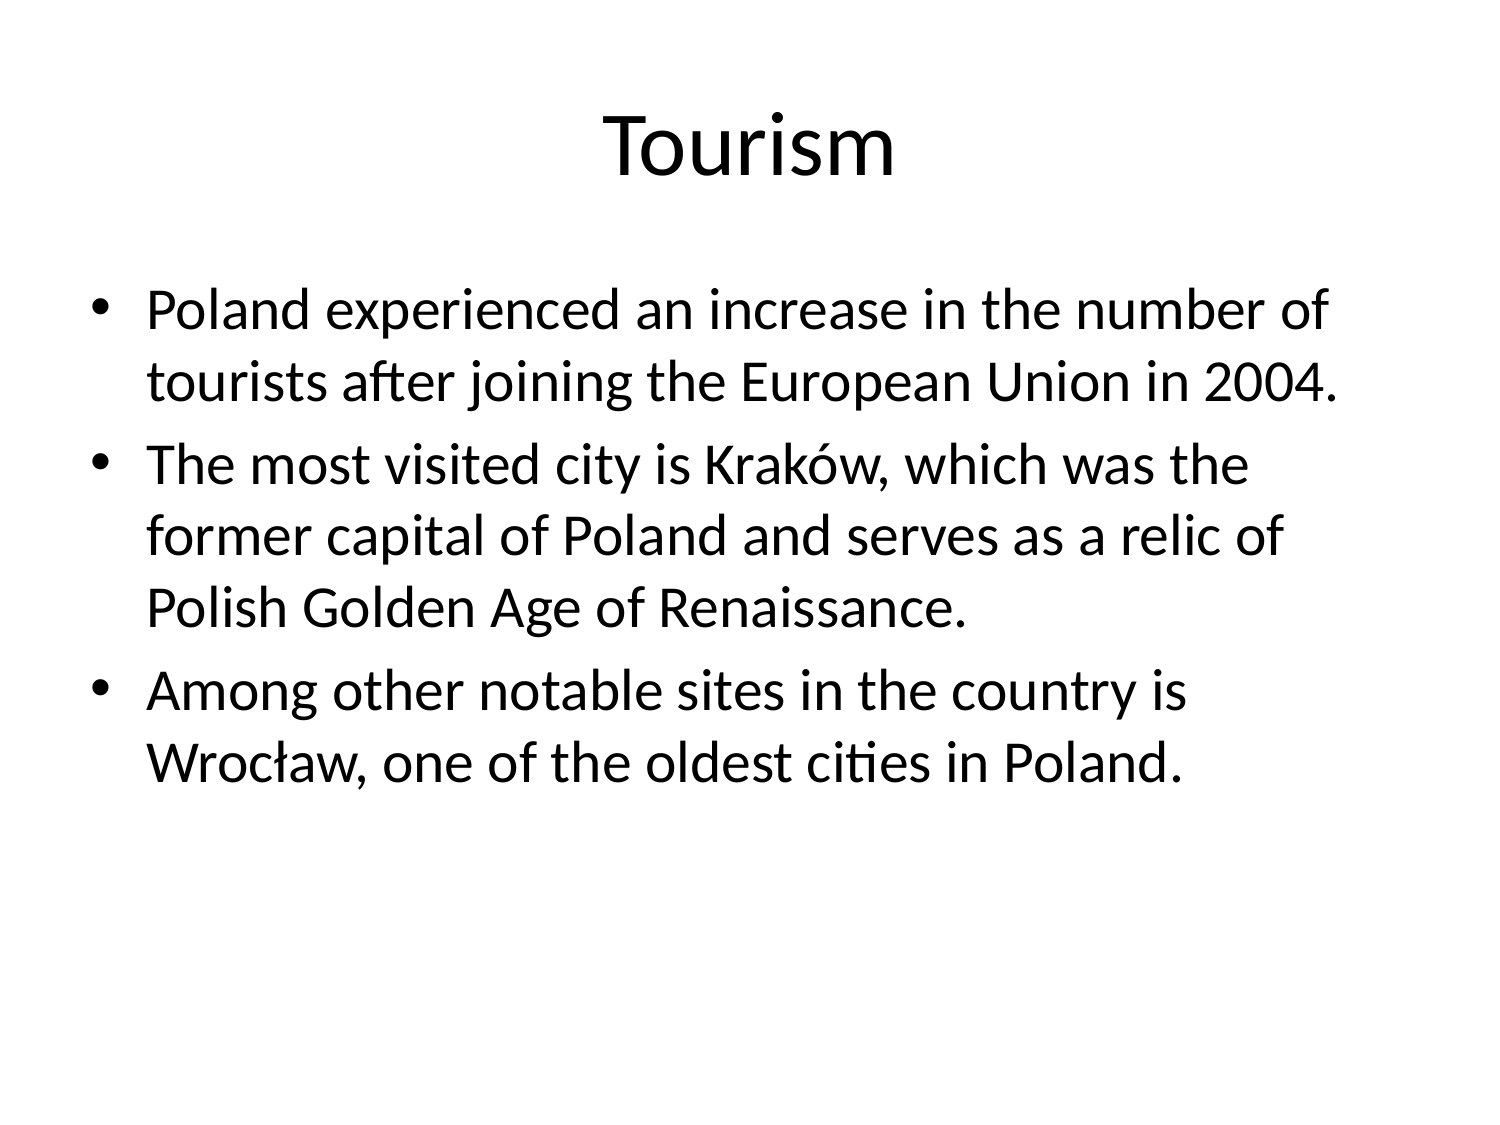

# Tourism
Poland experienced an increase in the number of tourists after joining the European Union in 2004.
The most visited city is Kraków, which was the former capital of Poland and serves as a relic of Polish Golden Age of Renaissance.
Among other notable sites in the country is Wrocław, one of the oldest cities in Poland.